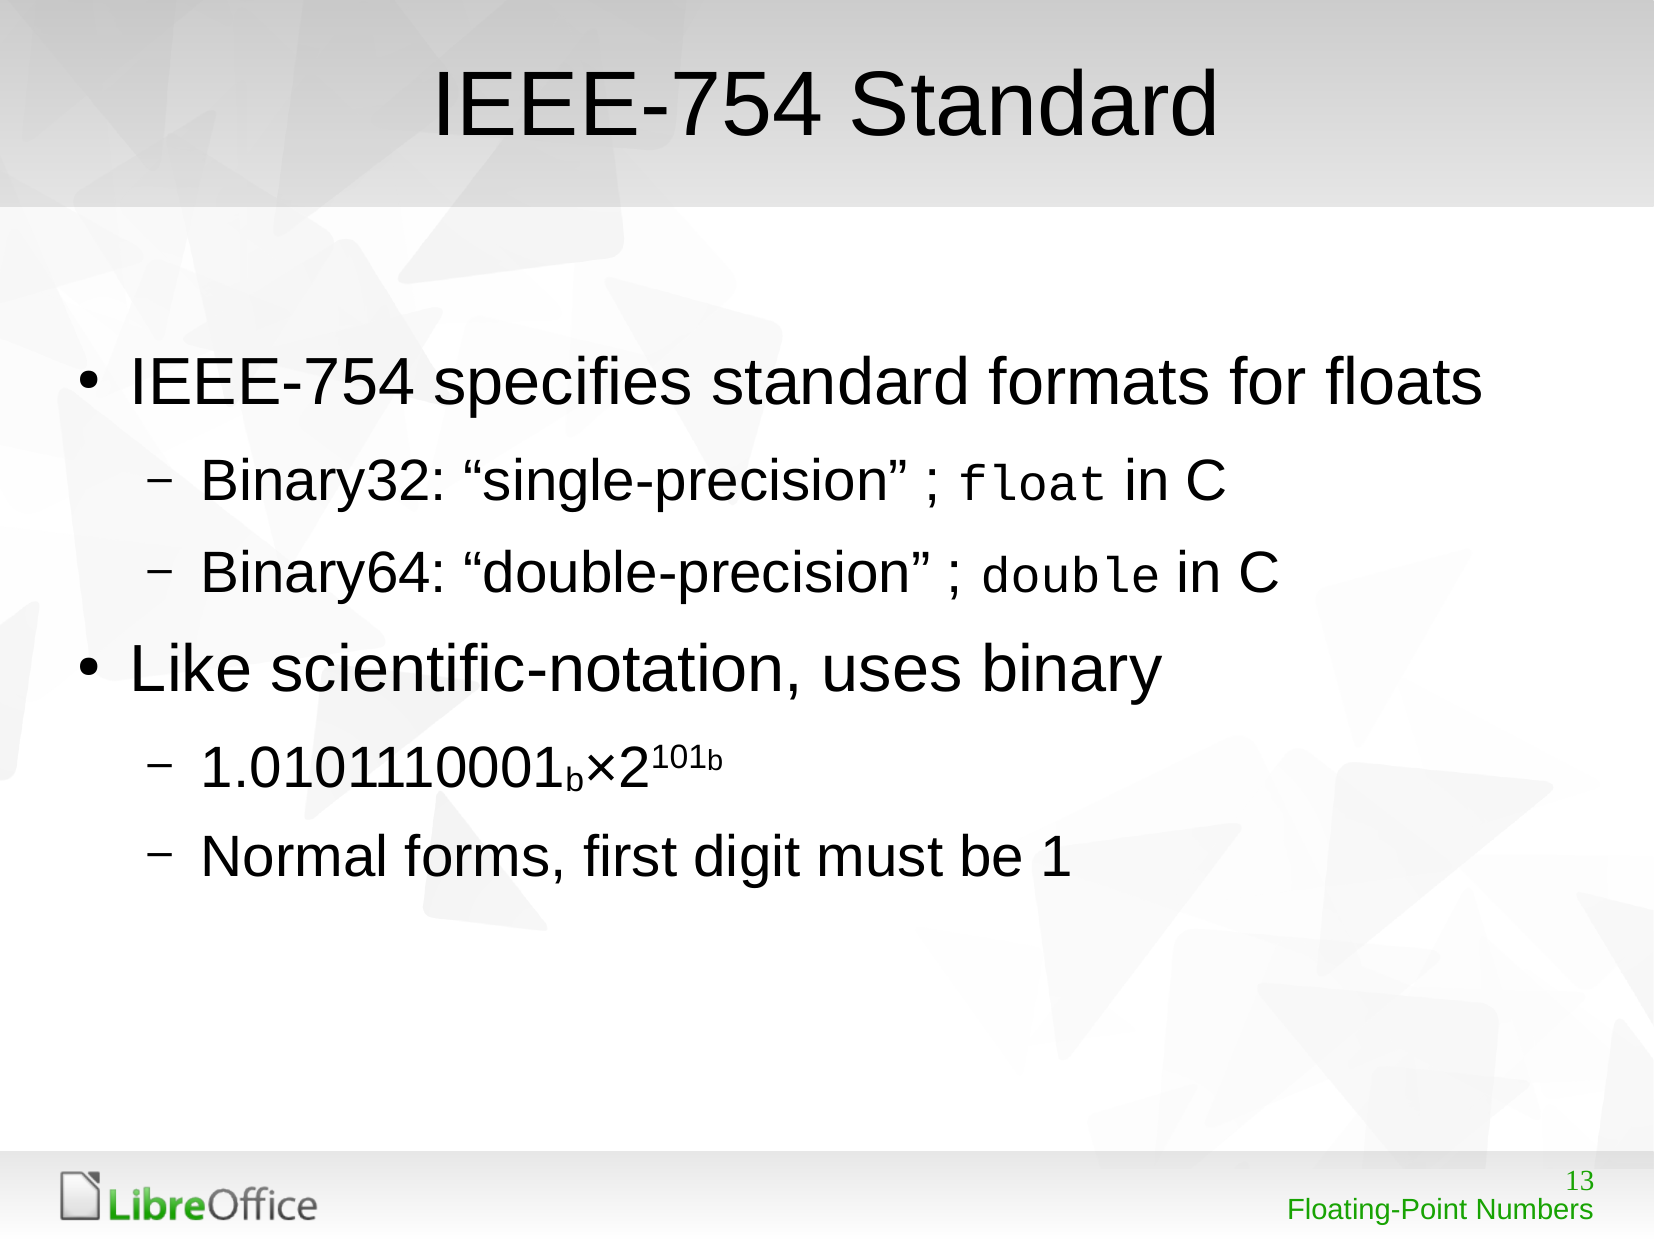

# IEEE-754 Standard
IEEE-754 specifies standard formats for floats
Binary32: “single-precision” ; float in C
Binary64: “double-precision” ; double in C
Like scientific-notation, uses binary
1.0101110001b×2101b
Normal forms, first digit must be 1
13
Floating-Point Numbers